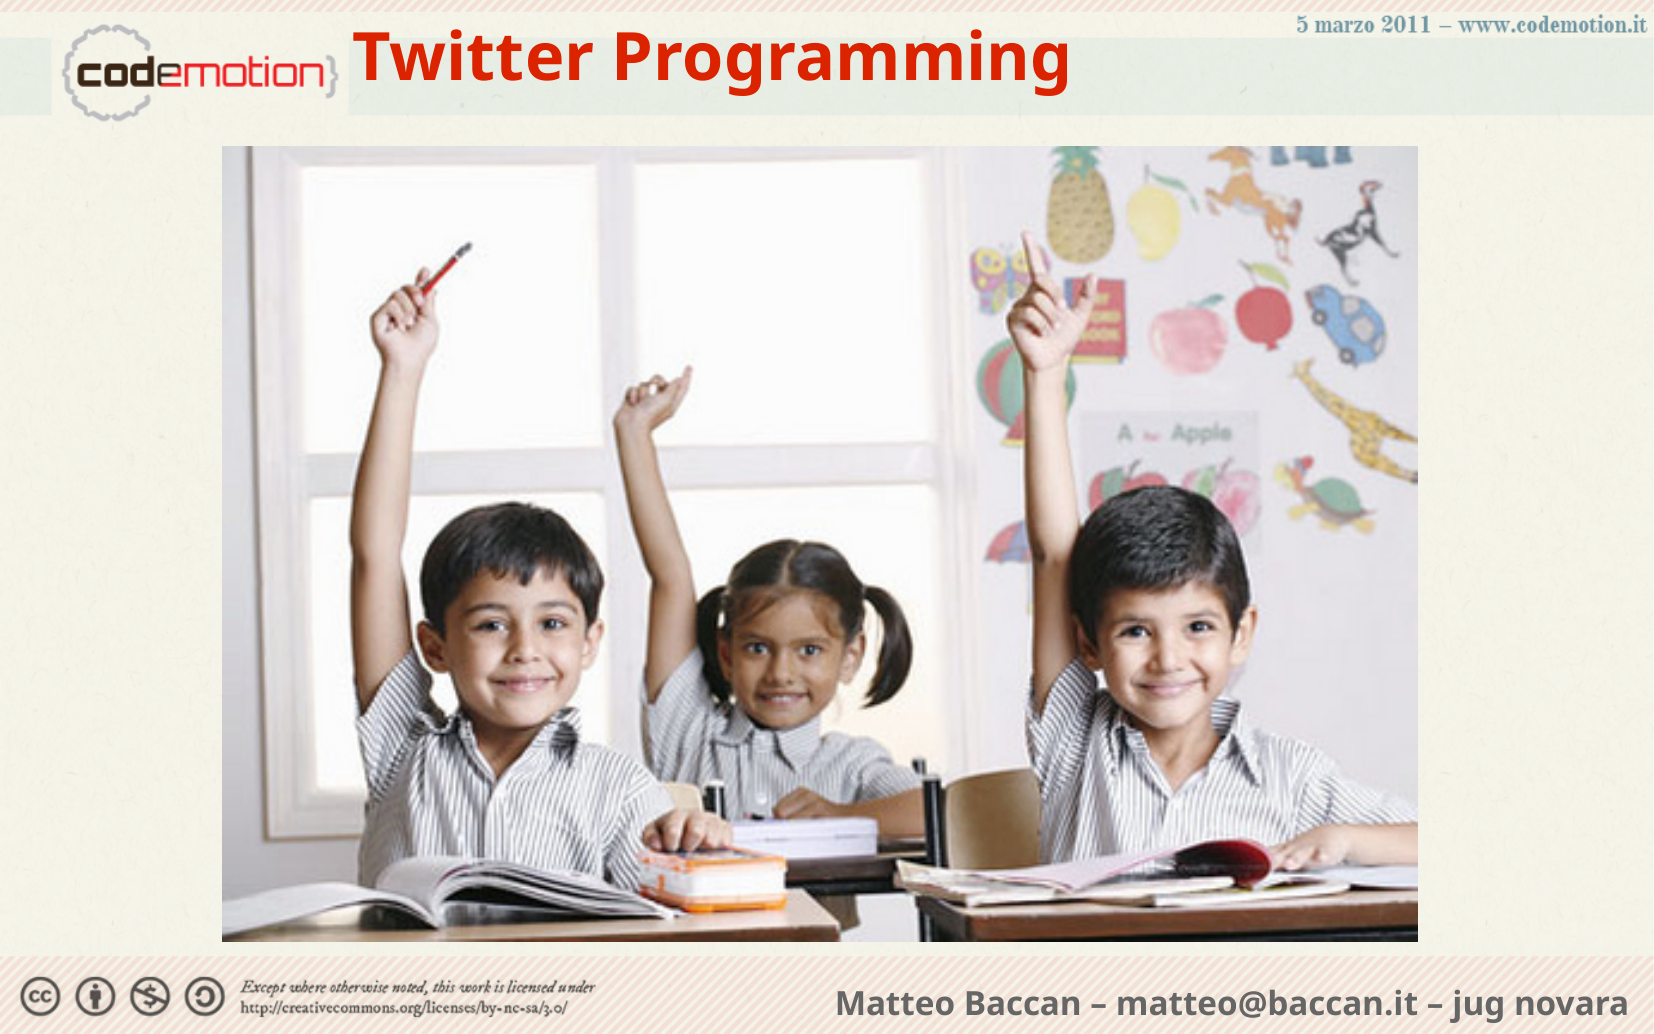

# Twitter Programming
54
Twitter Programming - Matteo Baccan - matteo@baccan.it